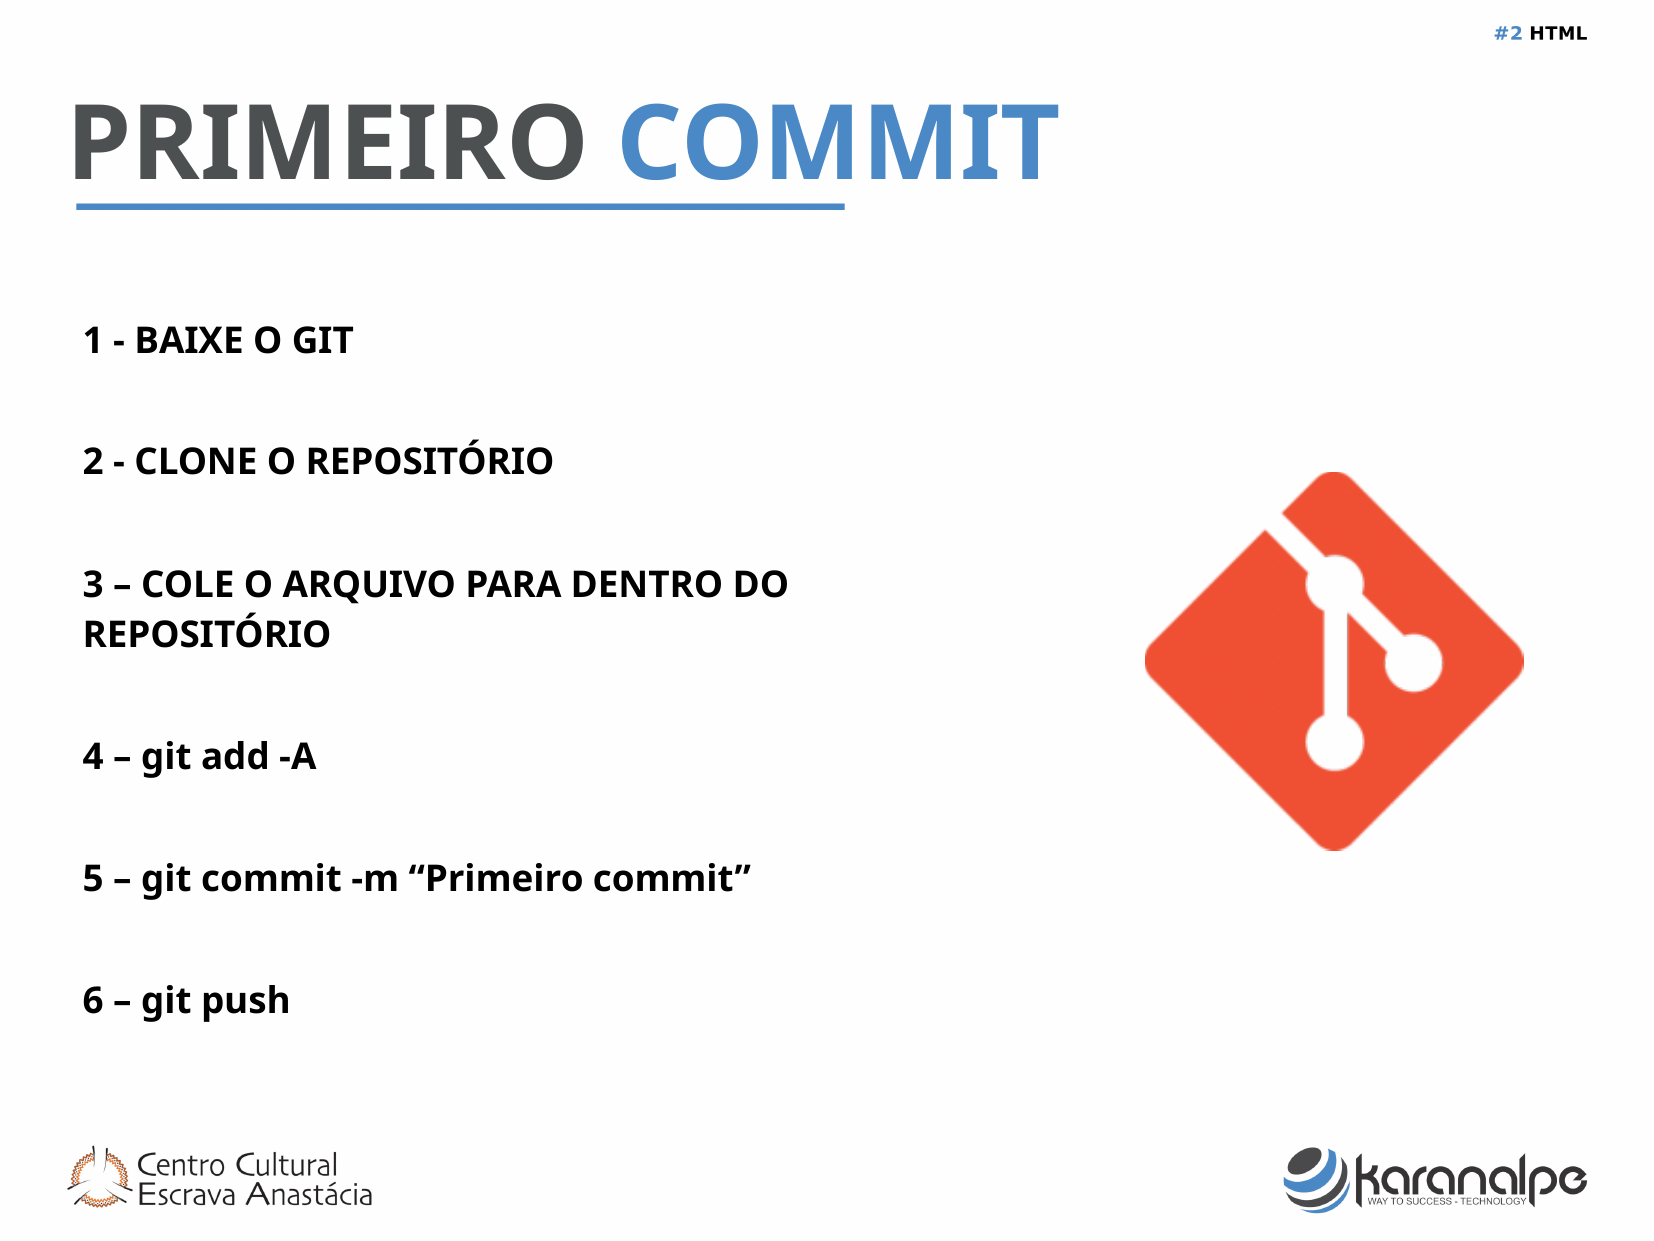

PRIMEIRO COMMIT
# 1 - BAIXE O GIT
2 - CLONE O REPOSITÓRIO
3 – COLE O ARQUIVO PARA DENTRO DO REPOSITÓRIO
4 – git add -A
5 – git commit -m “Primeiro commit”
6 – git push